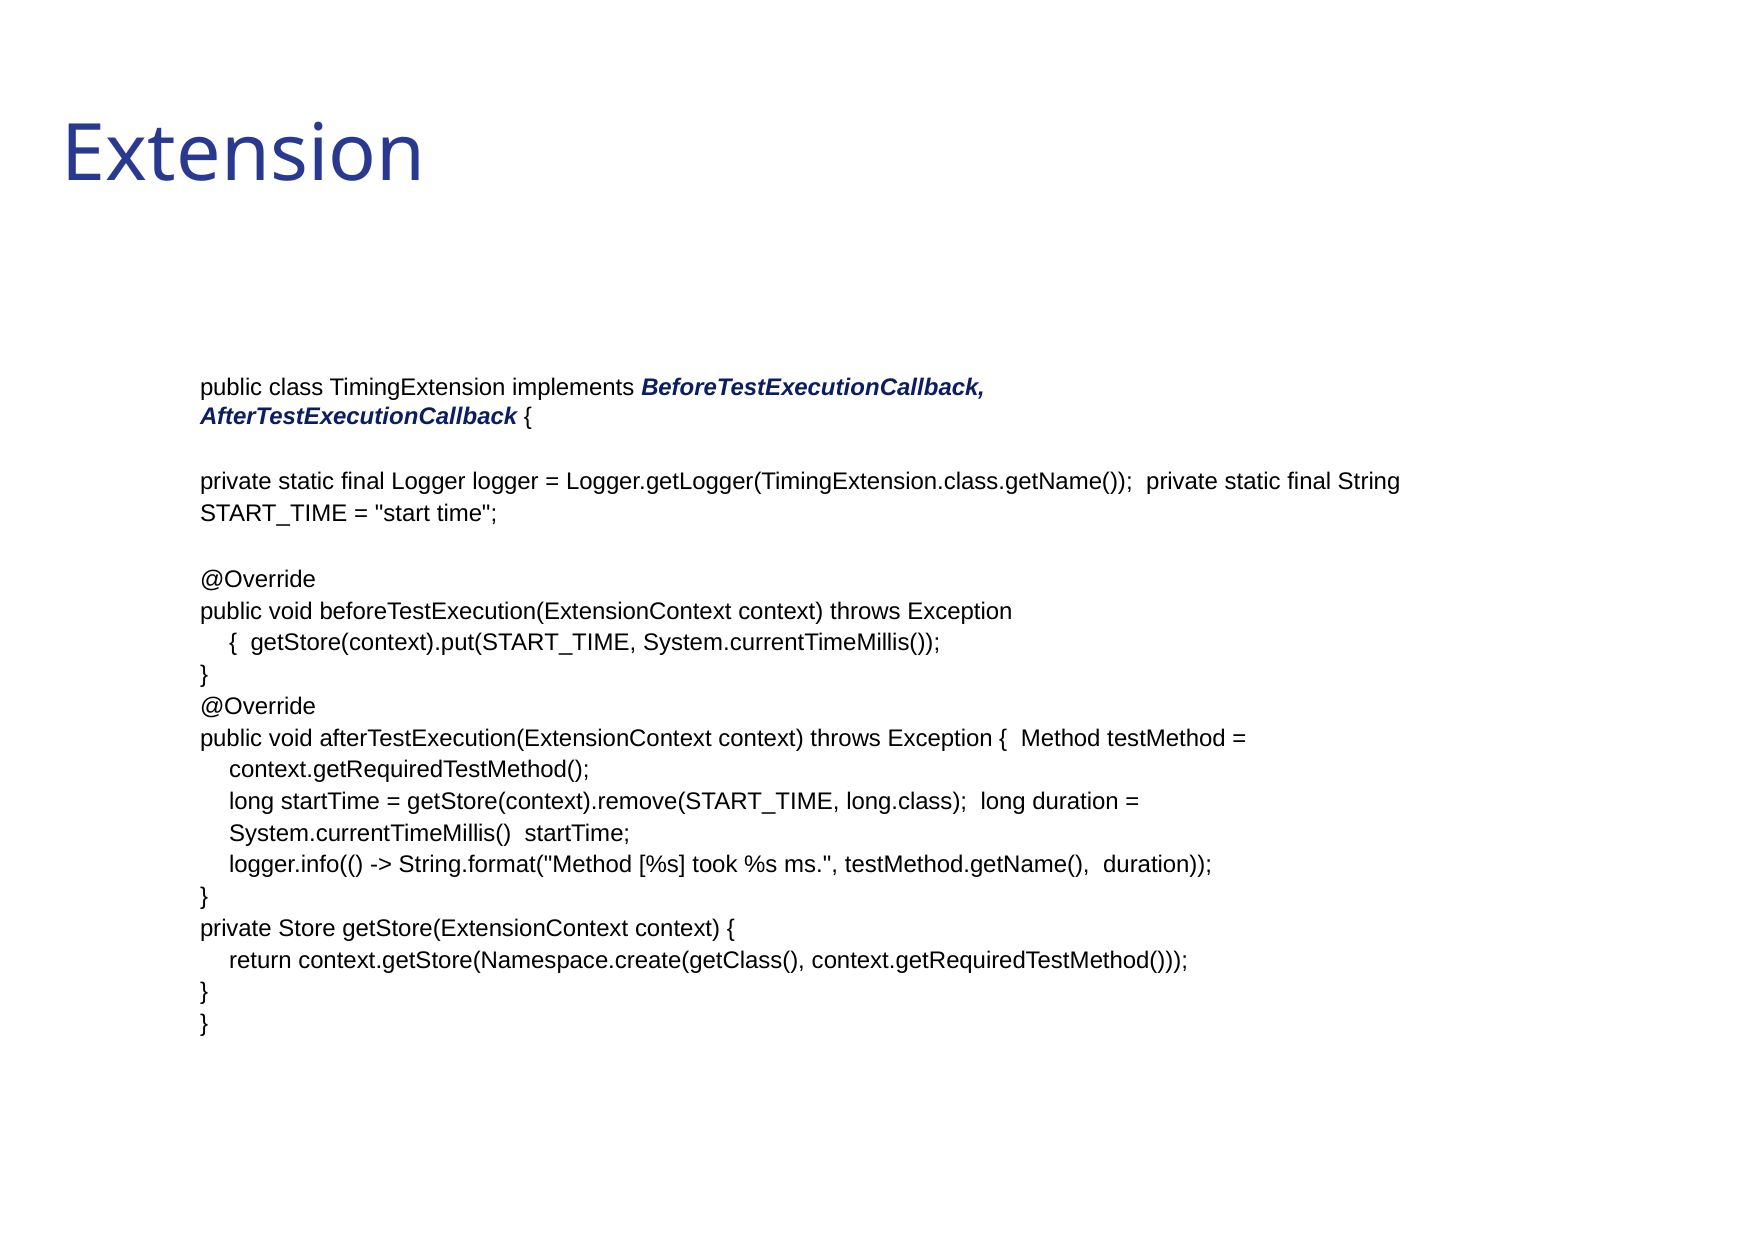

# Extension
public class TimingExtension implements BeforeTestExecutionCallback, AfterTestExecutionCallback {
private static final Logger logger = Logger.getLogger(TimingExtension.class.getName()); private static final String START_TIME = "start time";
@Override
public void beforeTestExecution(ExtensionContext context) throws Exception { getStore(context).put(START_TIME, System.currentTimeMillis());
}
@Override
public void afterTestExecution(ExtensionContext context) throws Exception { Method testMethod = context.getRequiredTestMethod();
long startTime = getStore(context).remove(START_TIME, long.class); long duration = System.currentTimeMillis()	startTime;
logger.info(() -> String.format("Method [%s] took %s ms.", testMethod.getName(), duration));
}
private Store getStore(ExtensionContext context) {
return context.getStore(Namespace.create(getClass(), context.getRequiredTestMethod()));
}
}